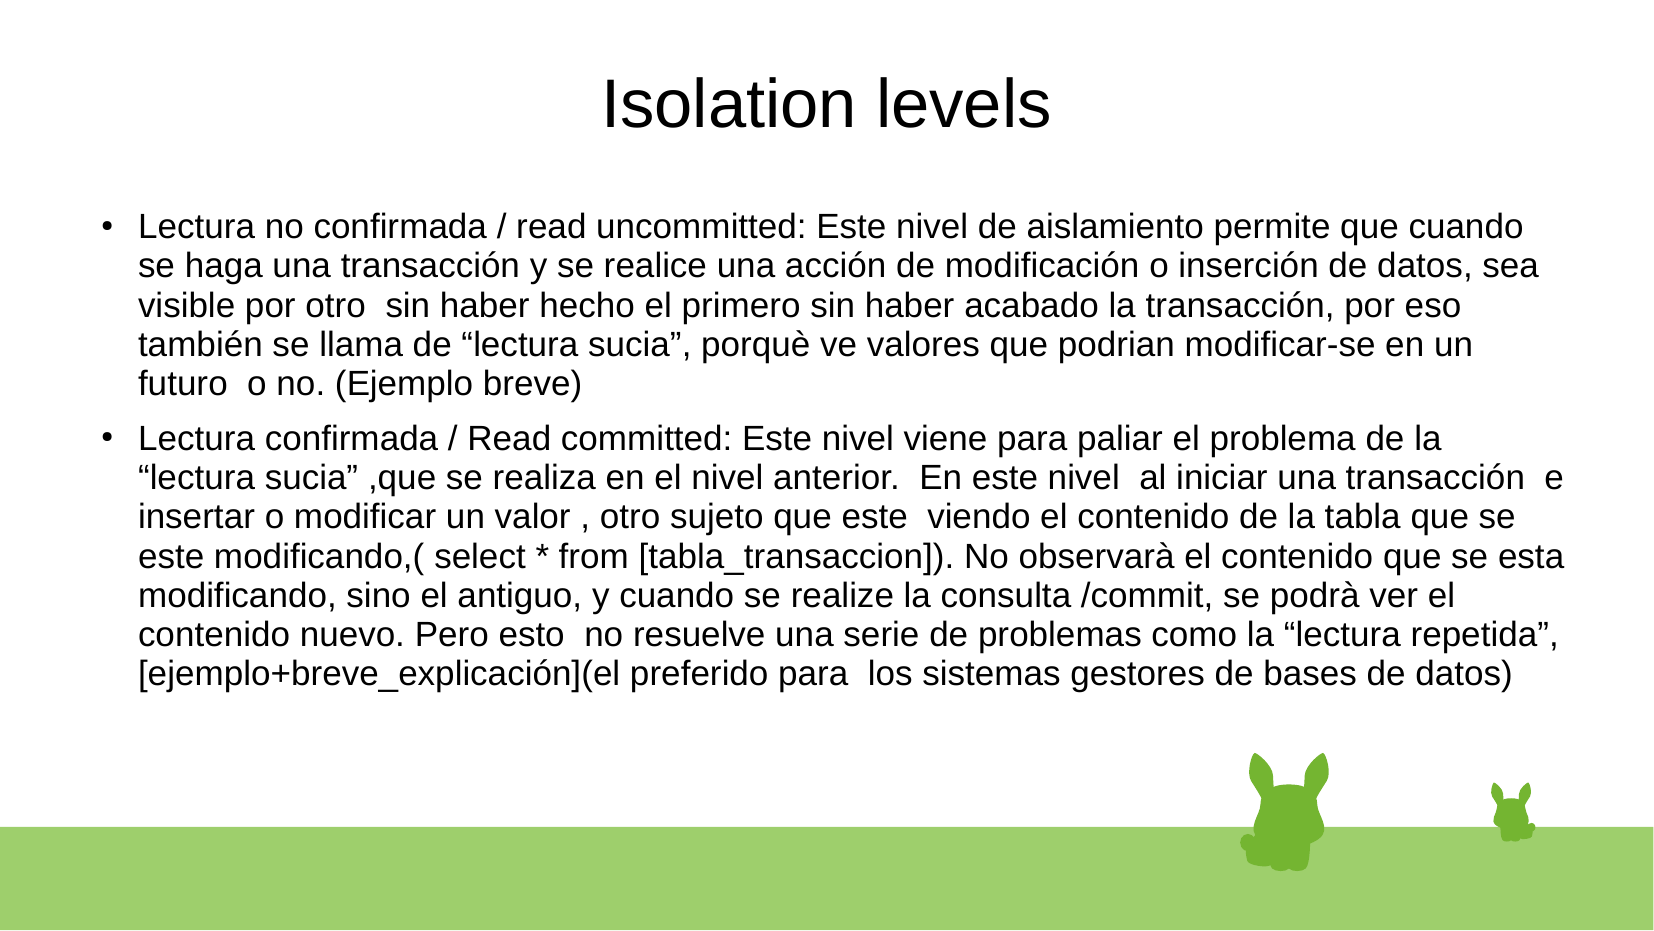

# Isolation levels
Lectura no confirmada / read uncommitted: Este nivel de aislamiento permite que cuando se haga una transacción y se realice una acción de modificación o inserción de datos, sea visible por otro sin haber hecho el primero sin haber acabado la transacción, por eso también se llama de “lectura sucia”, porquè ve valores que podrian modificar-se en un futuro o no. (Ejemplo breve)
Lectura confirmada / Read committed: Este nivel viene para paliar el problema de la “lectura sucia” ,que se realiza en el nivel anterior. En este nivel al iniciar una transacción e insertar o modificar un valor , otro sujeto que este viendo el contenido de la tabla que se este modificando,( select * from [tabla_transaccion]). No observarà el contenido que se esta modificando, sino el antiguo, y cuando se realize la consulta /commit, se podrà ver el contenido nuevo. Pero esto no resuelve una serie de problemas como la “lectura repetida”, [ejemplo+breve_explicación](el preferido para los sistemas gestores de bases de datos)